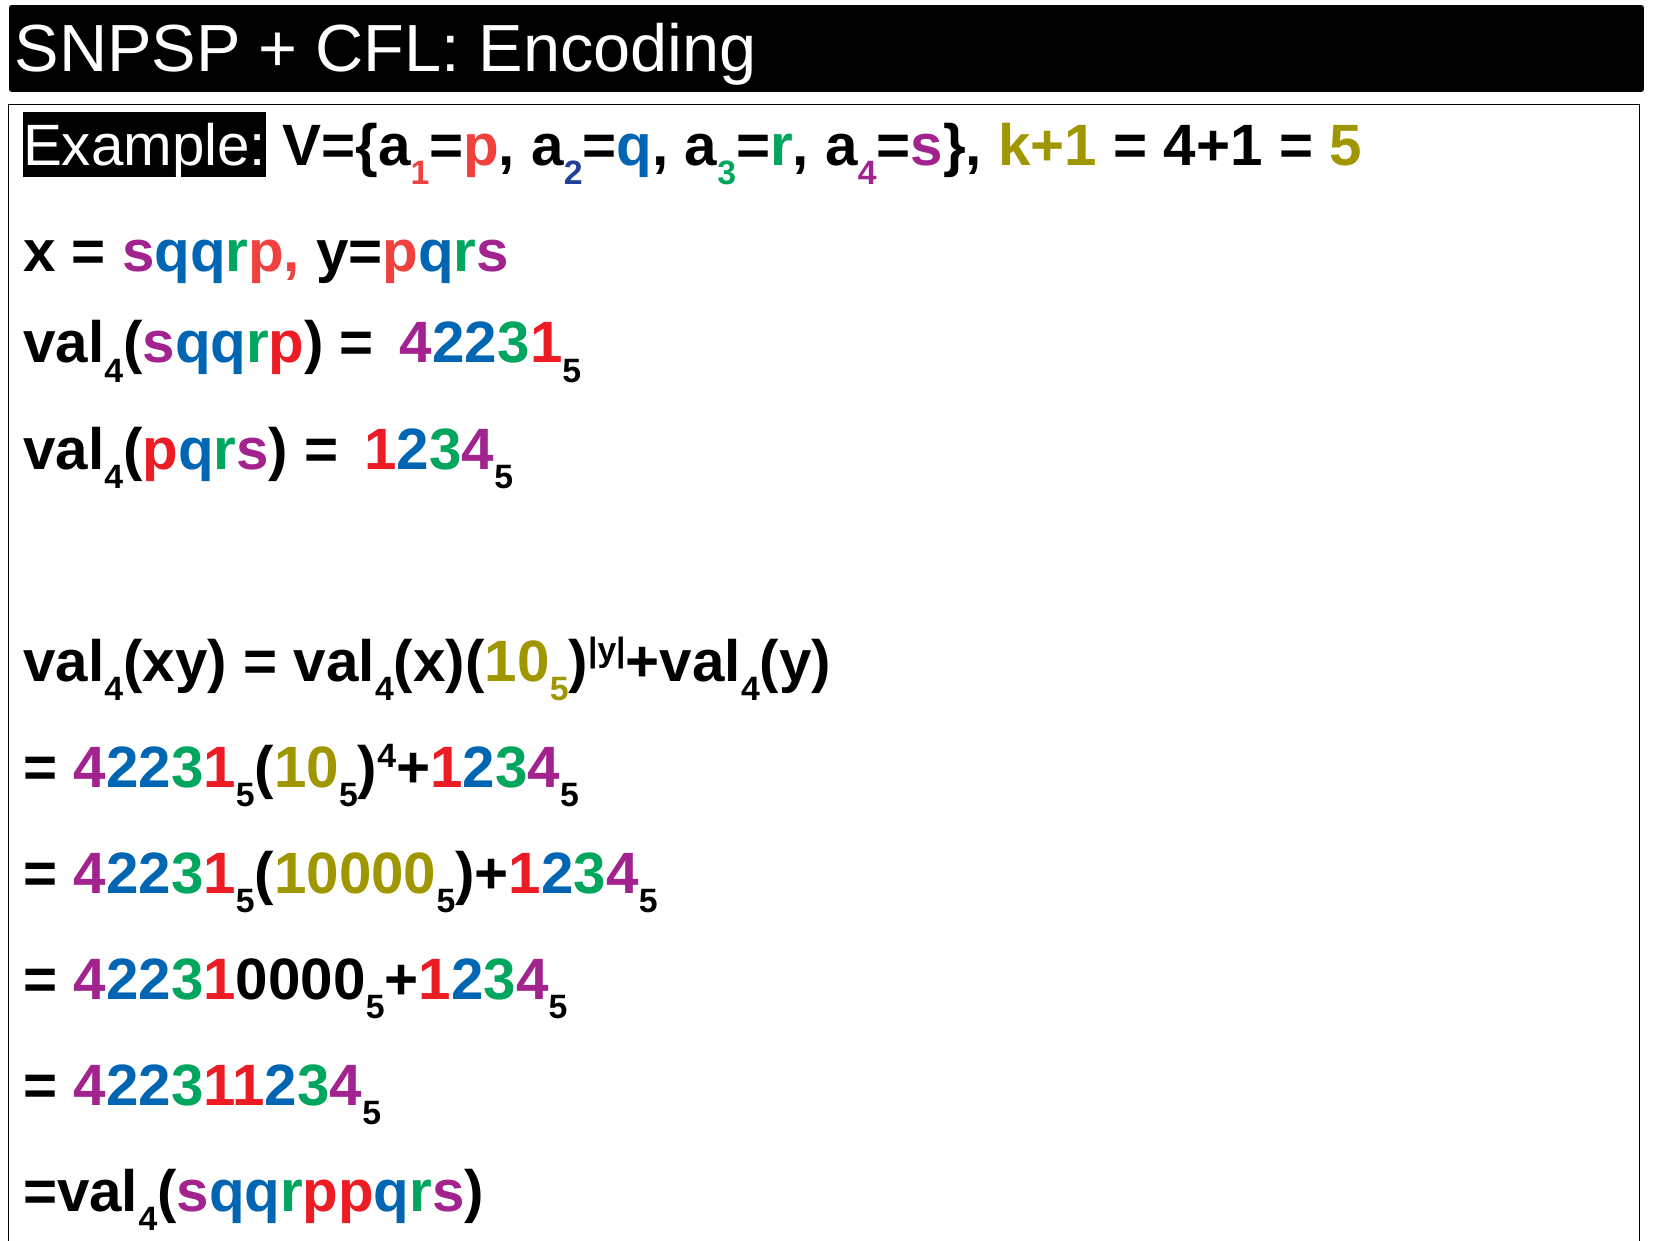

# SNPSP + CFL: Encoding
Example: V={a1=p, a2=q, a3=r, a4=s}, k+1 = 4+1 = 5
x = sqqrp, y=pqrs
val4(sqqrp) = 422315
val4(pqrs) = 12345
val4(xy) = val4(x)(105)|y|+val4(y)
= 422315(105)4+12345
= 422315(100005)+12345
= 4223100005+12345
= 4223112345
=val4(sqqrppqrs)